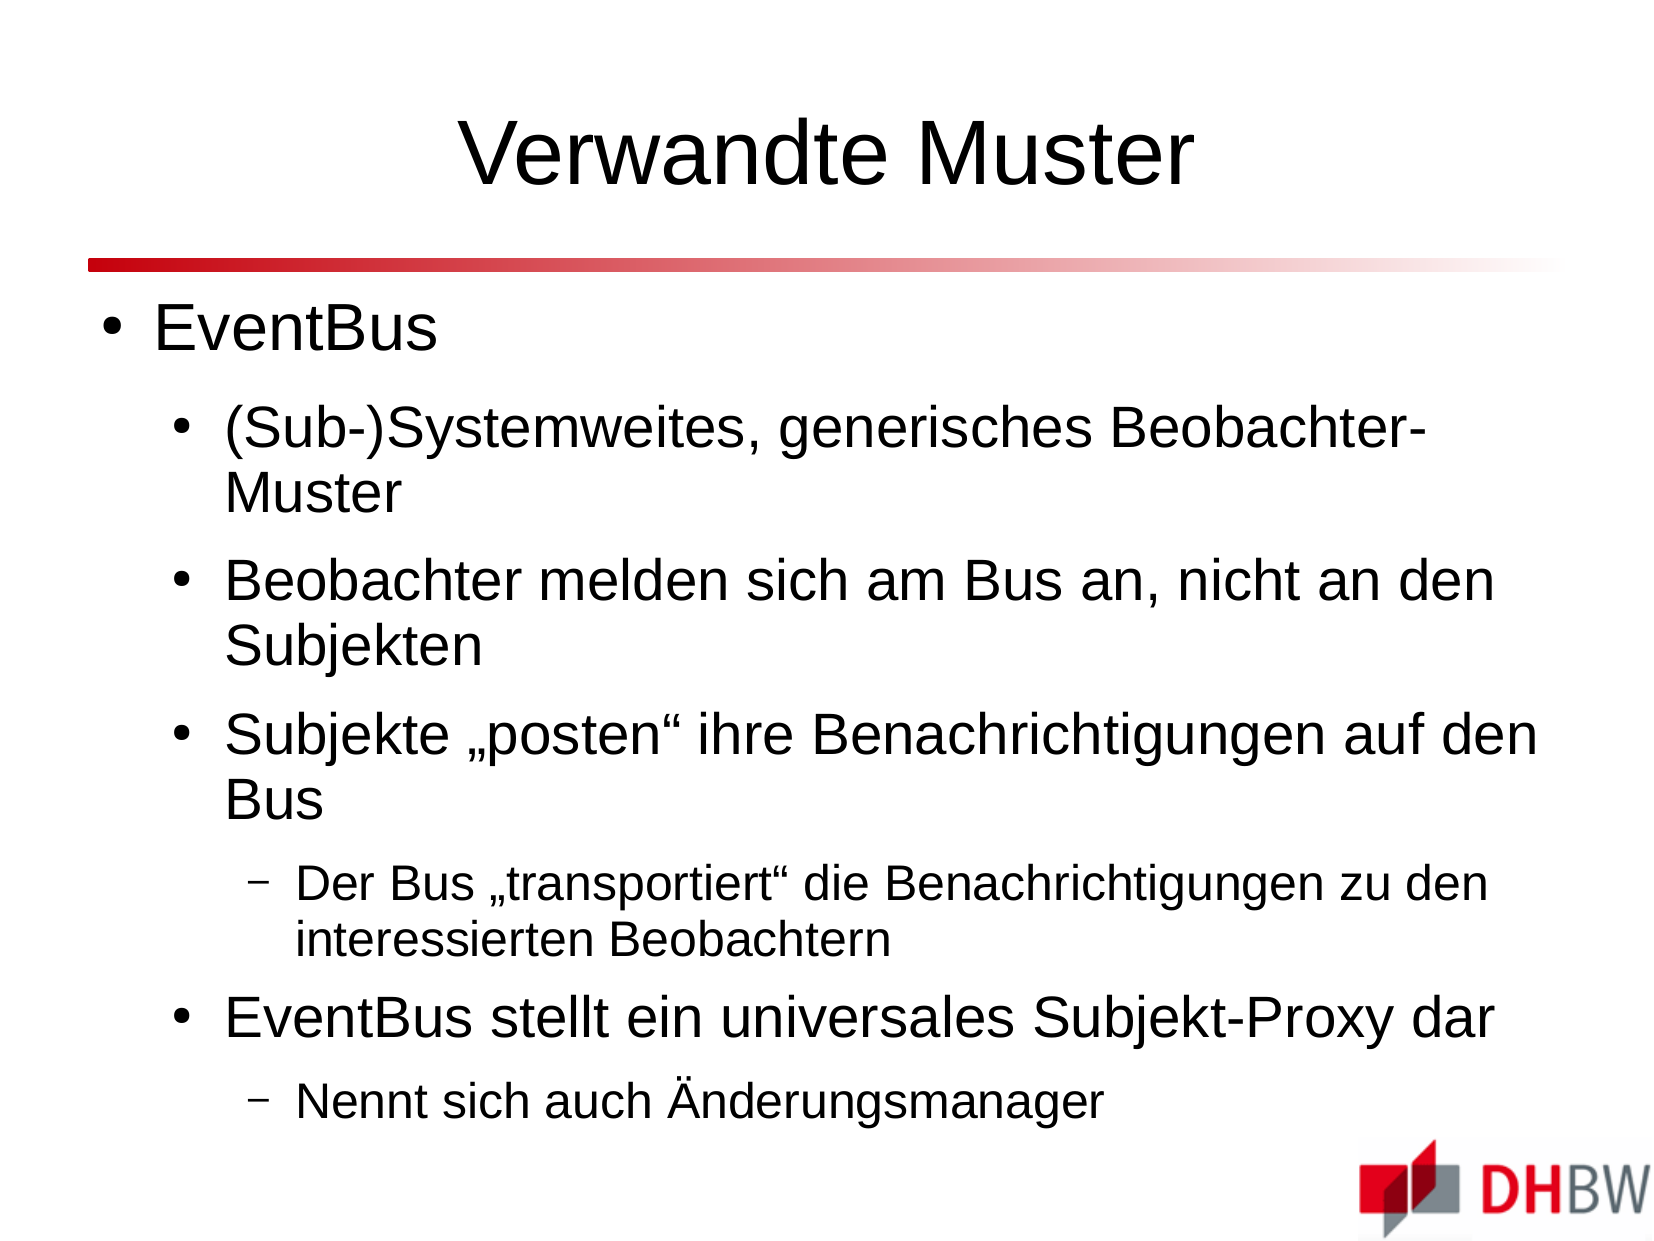

# Verwandte Muster
EventBus
(Sub-)Systemweites, generisches Beobachter-Muster
Beobachter melden sich am Bus an, nicht an den Subjekten
Subjekte „posten“ ihre Benachrichtigungen auf den Bus
Der Bus „transportiert“ die Benachrichtigungen zu den interessierten Beobachtern
EventBus stellt ein universales Subjekt-Proxy dar
Nennt sich auch Änderungsmanager